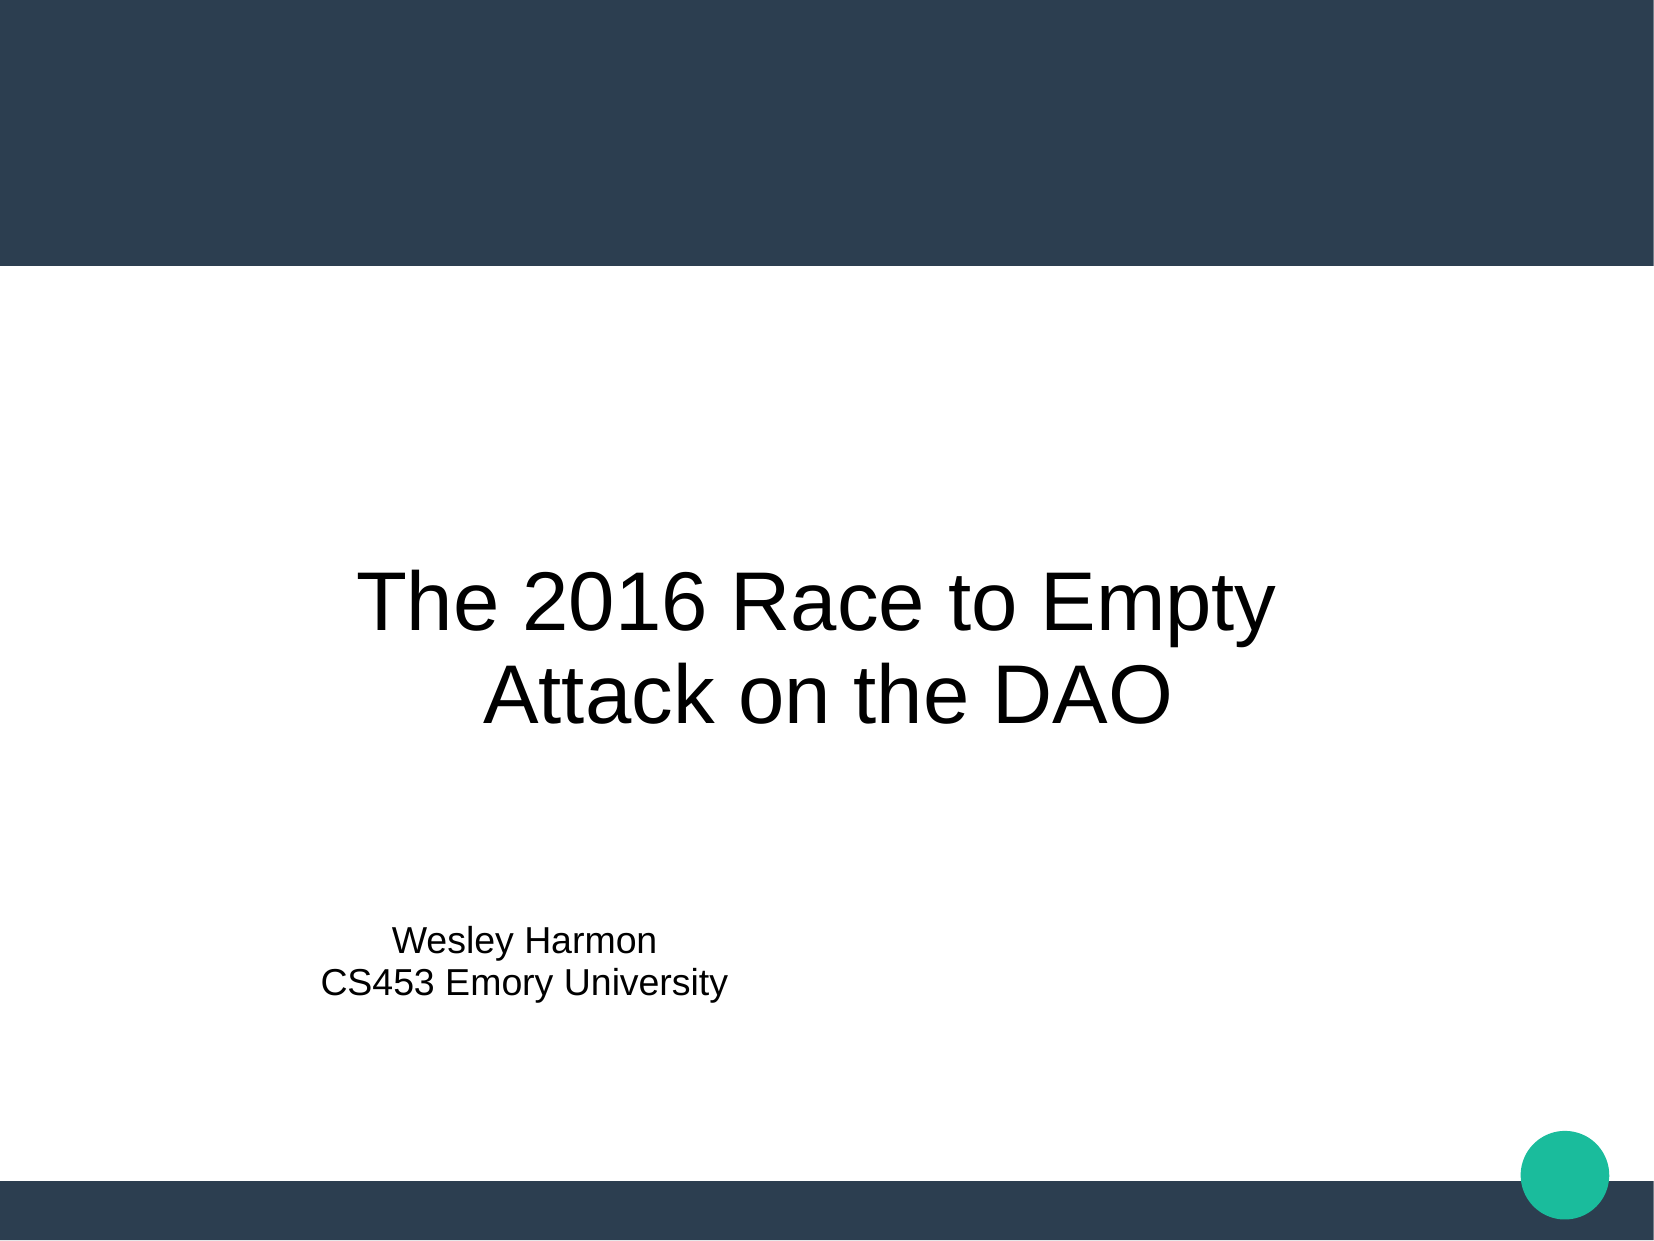

The 2016 Race to Empty Attack on the DAO
Wesley Harmon
CS453 Emory University